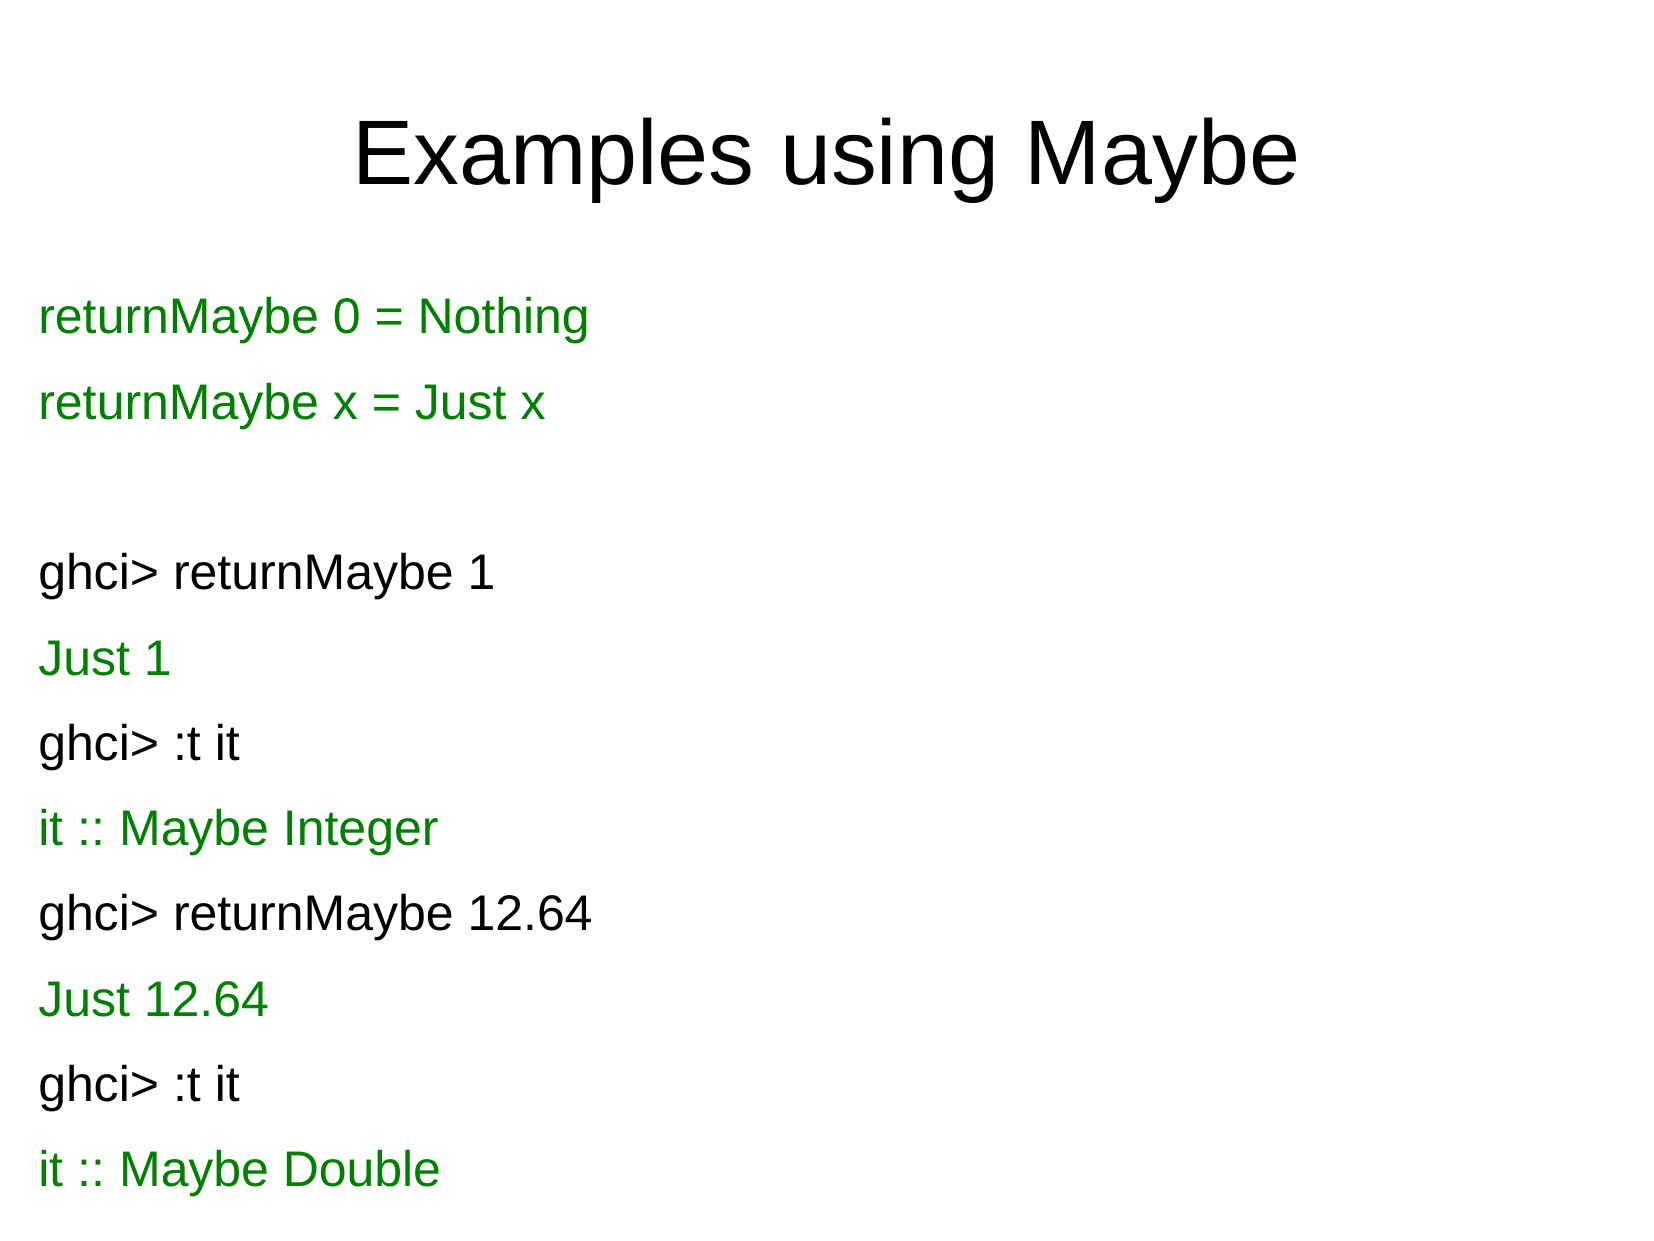

# Examples using Maybe
returnMaybe 0 = Nothing
returnMaybe x = Just x
ghci> returnMaybe 1
Just 1
ghci> :t it
it :: Maybe Integer
ghci> returnMaybe 12.64
Just 12.64
ghci> :t it
it :: Maybe Double